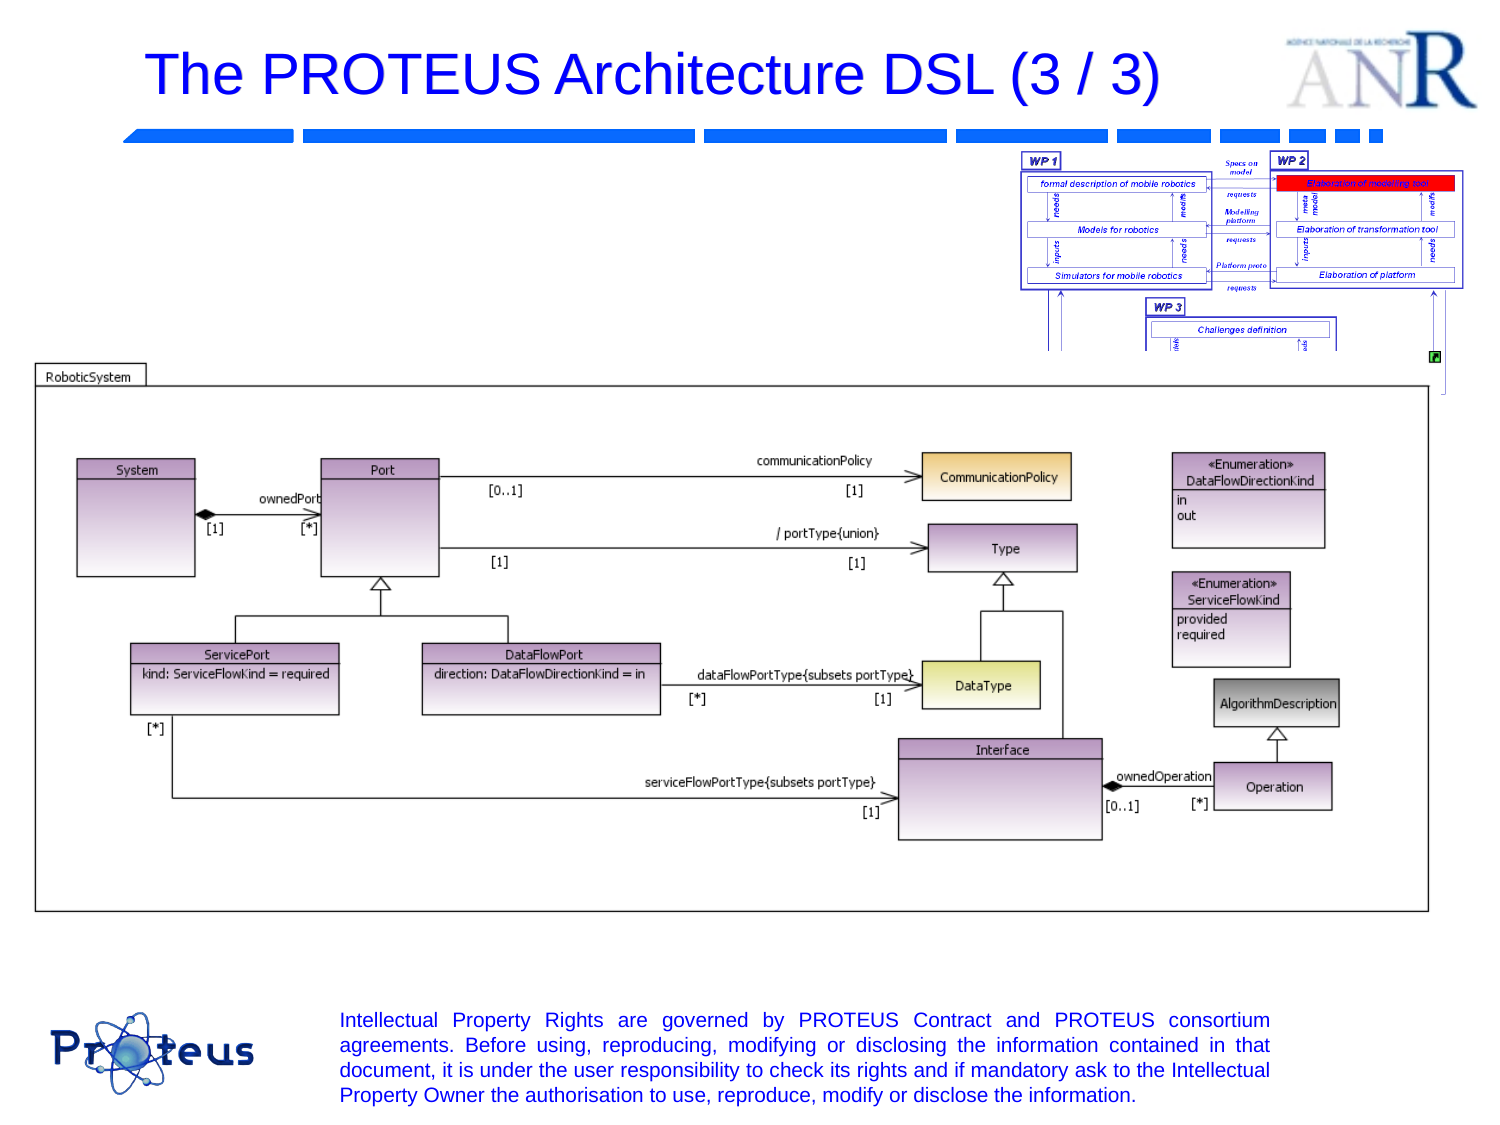

# The PROTEUS Architecture DSL (3 / 3)